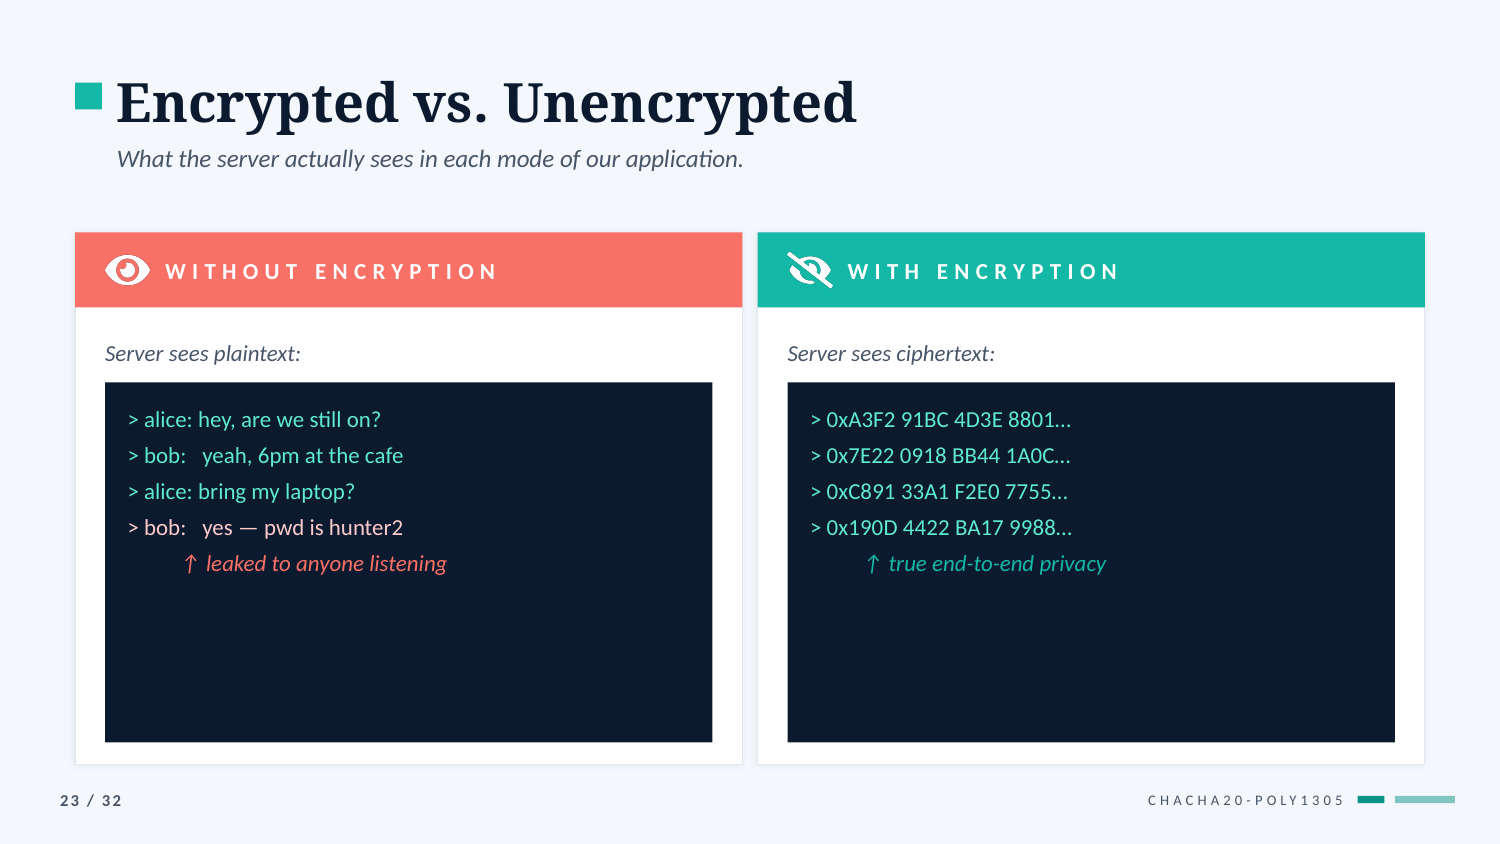

Encrypted vs. Unencrypted
What the server actually sees in each mode of our application.
WITHOUT ENCRYPTION
WITH ENCRYPTION
Server sees plaintext:
Server sees ciphertext:
> alice: hey, are we still on?
> bob: yeah, 6pm at the cafe
> alice: bring my laptop?
> bob: yes — pwd is hunter2
 ↑ leaked to anyone listening
> 0xA3F2 91BC 4D3E 8801…
> 0x7E22 0918 BB44 1A0C…
> 0xC891 33A1 F2E0 7755…
> 0x190D 4422 BA17 9988…
 ↑ true end-to-end privacy
23 / 32
CHACHA20-POLY1305